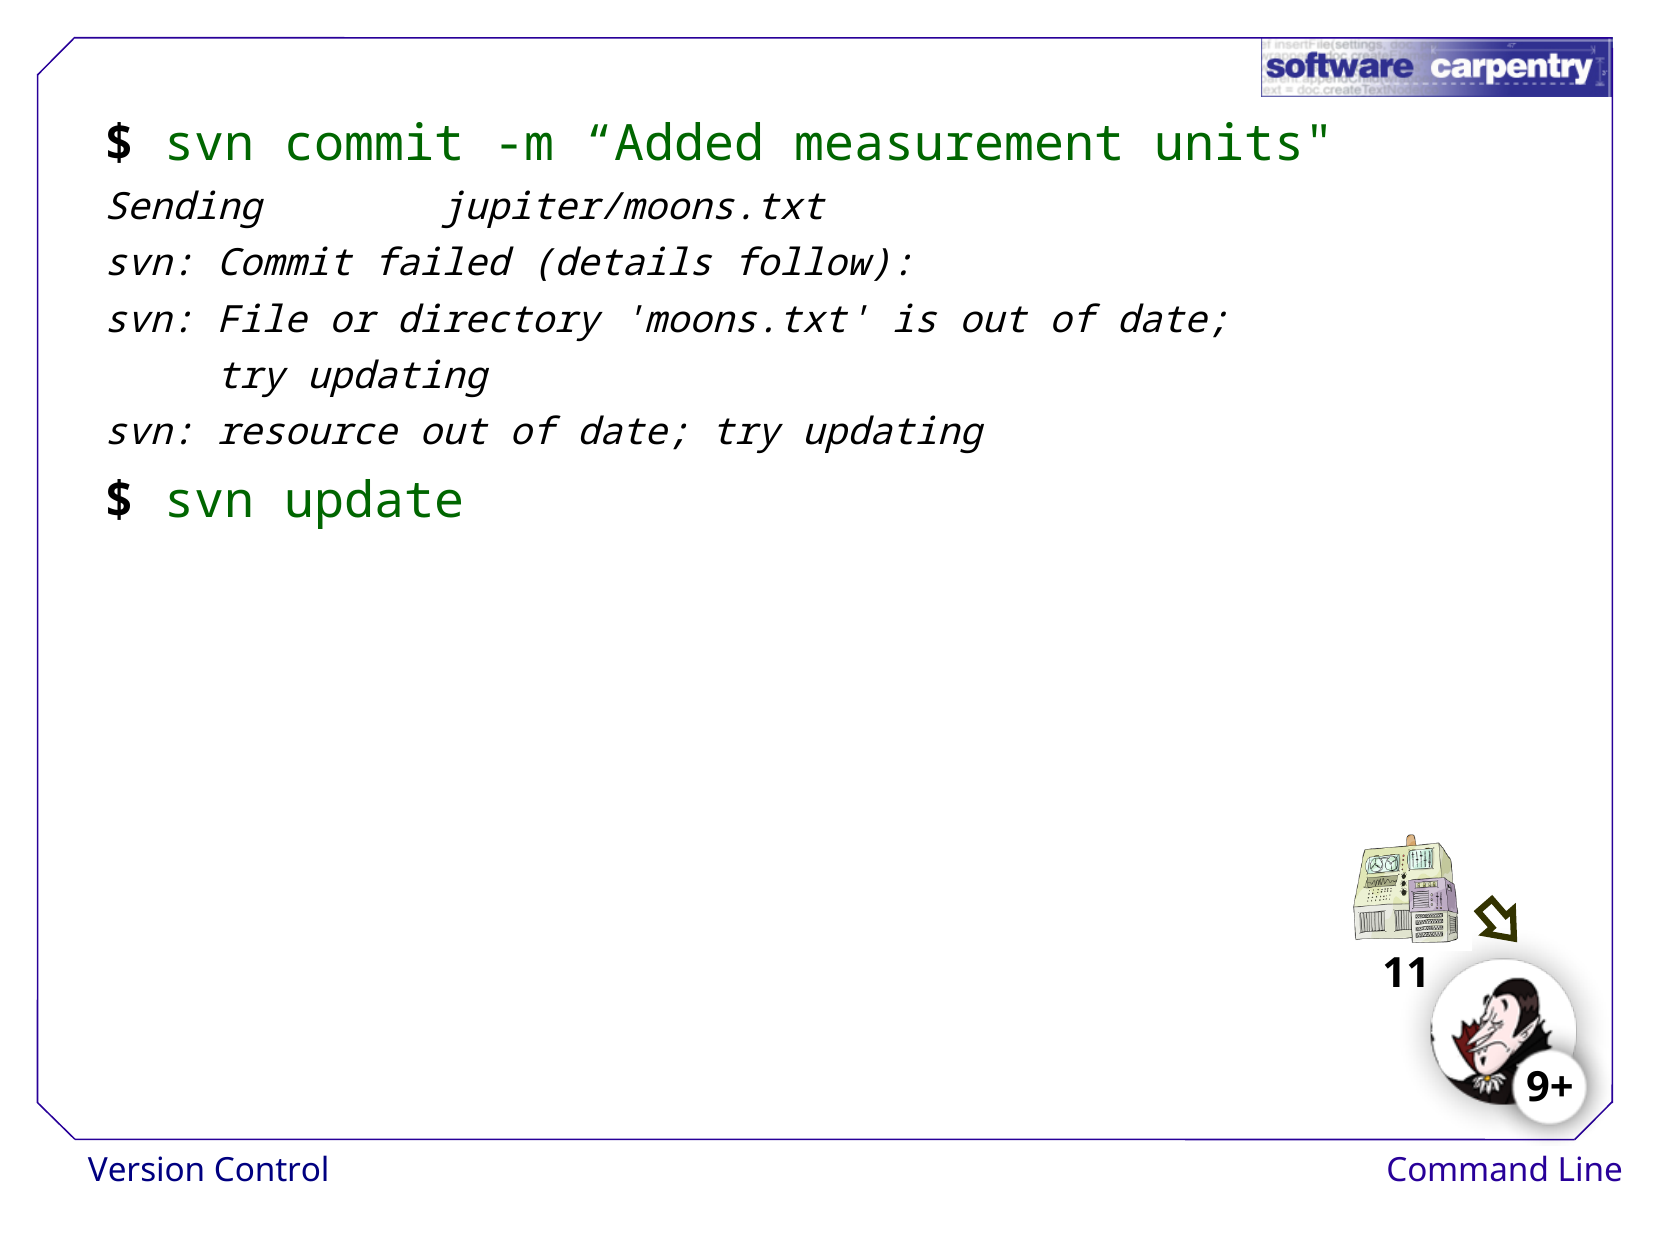

$ svn commit -m “Added measurement units"
Sending jupiter/moons.txt
svn: Commit failed (details follow):
svn: File or directory 'moons.txt' is out of date;
 try updating
svn: resource out of date; try updating
$ svn update
11
9+